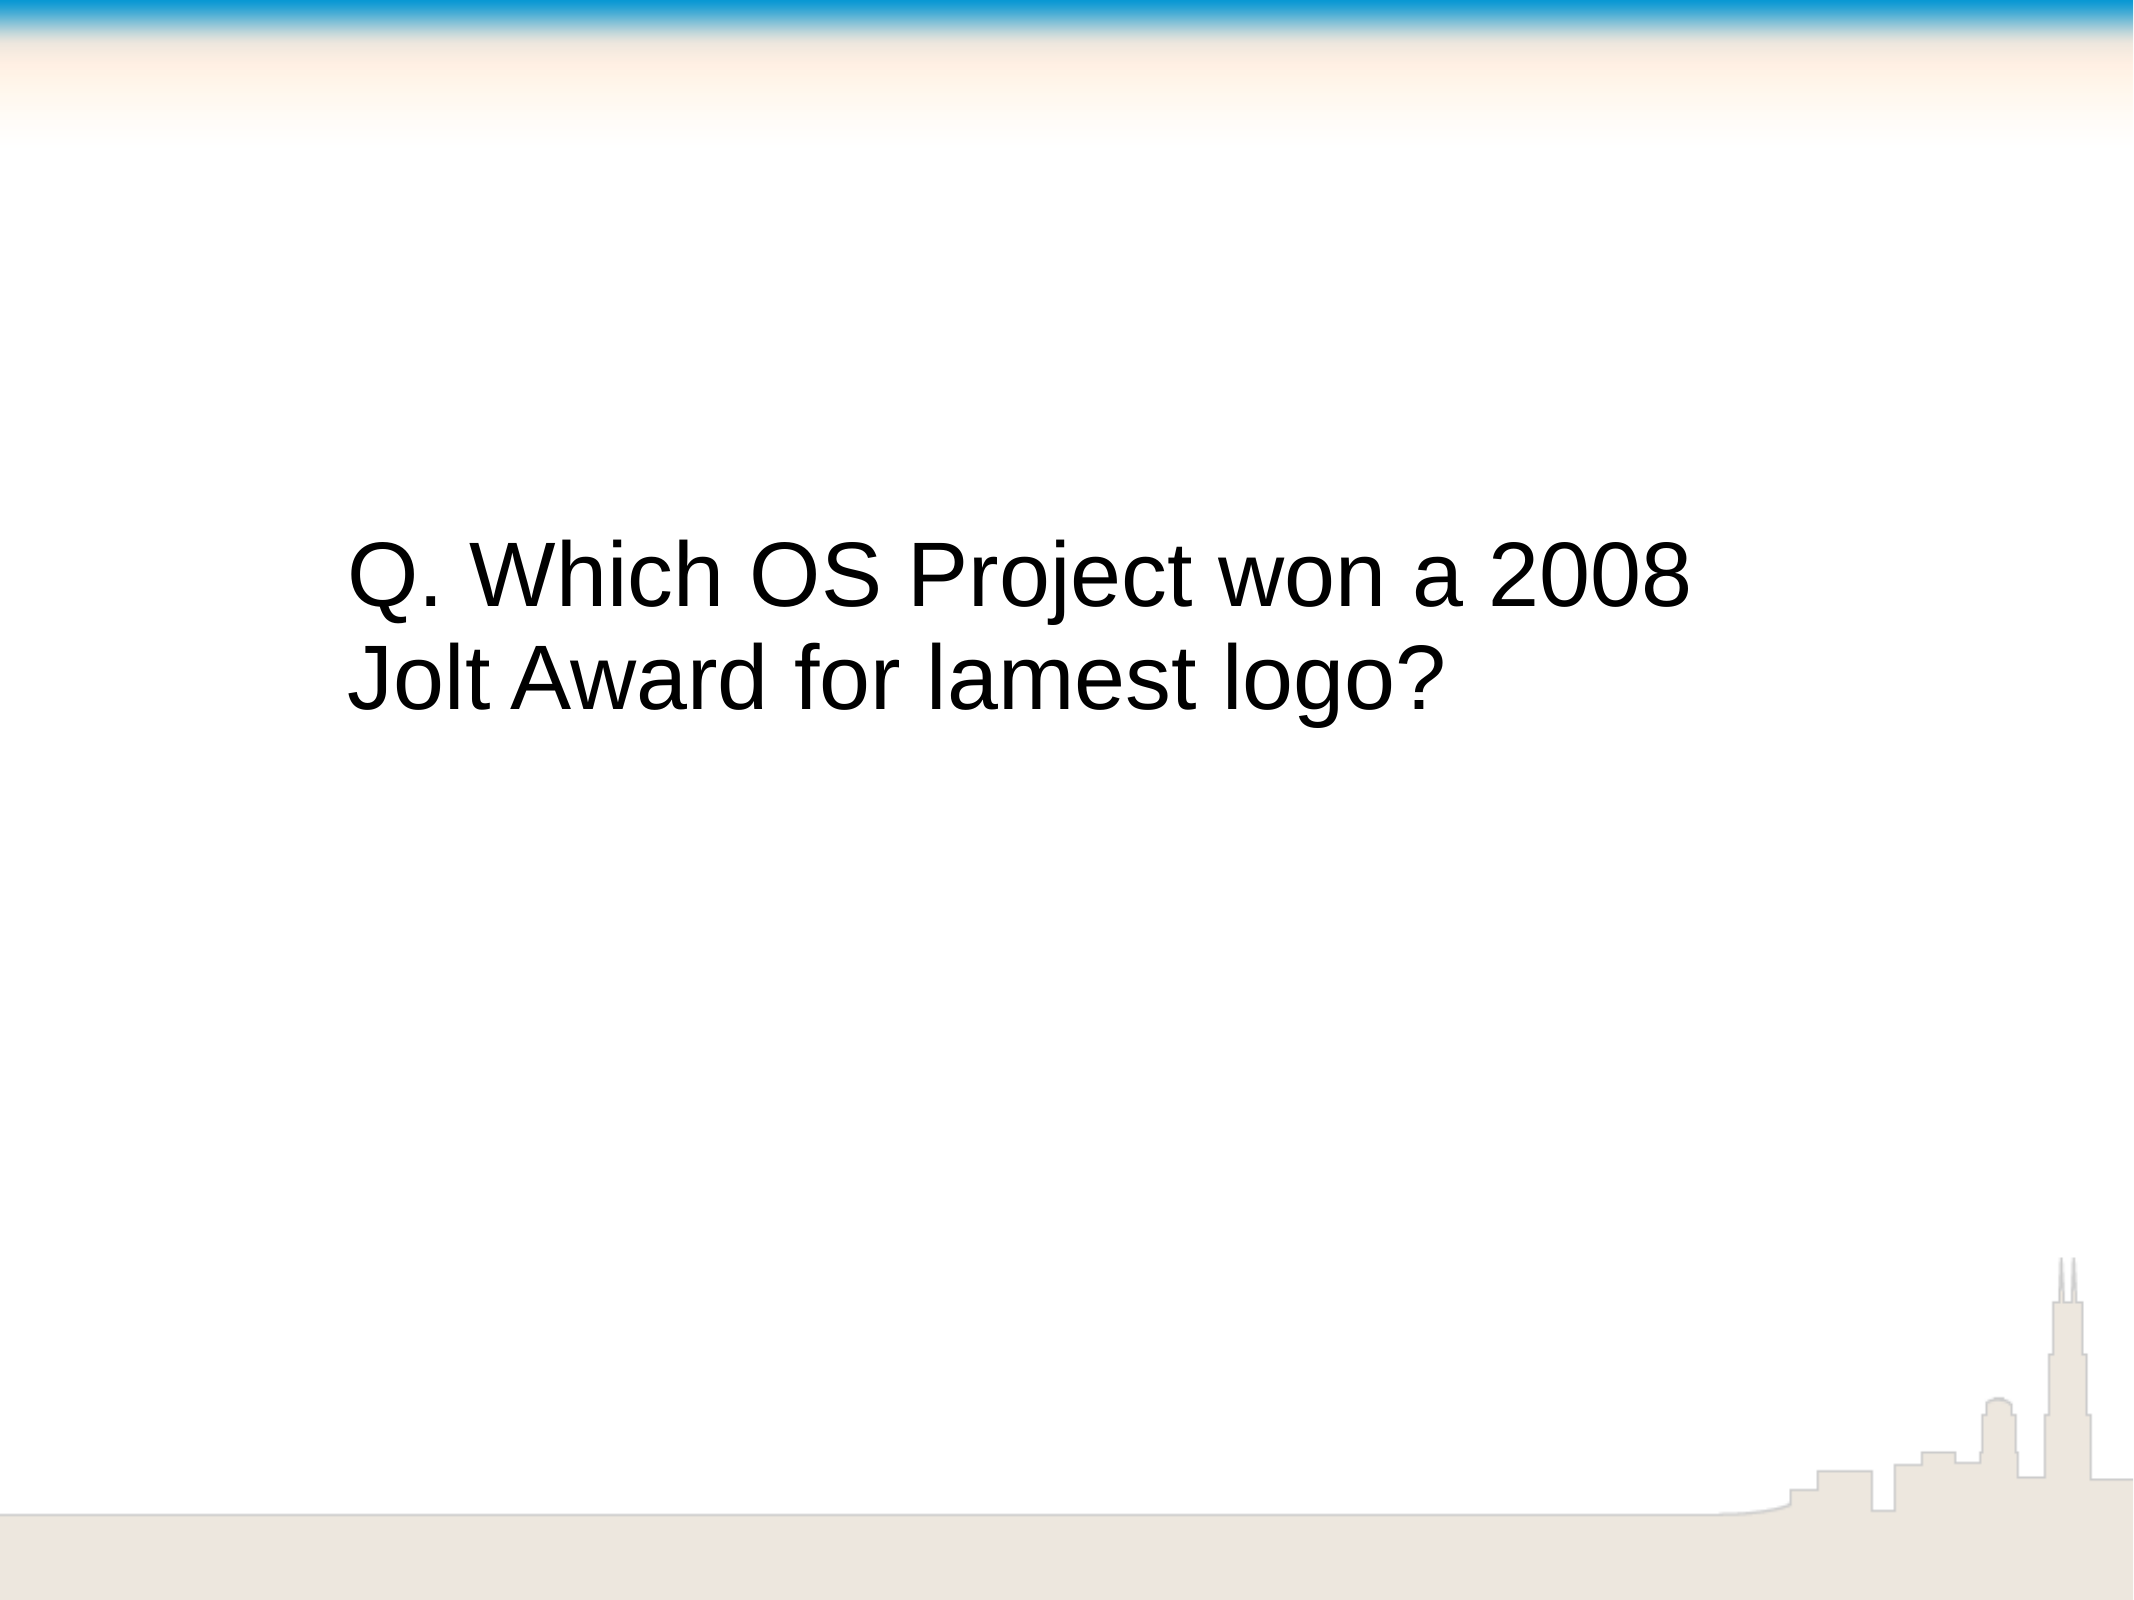

# Q. Which OS Project won a 2008 Jolt Award for lamest logo?